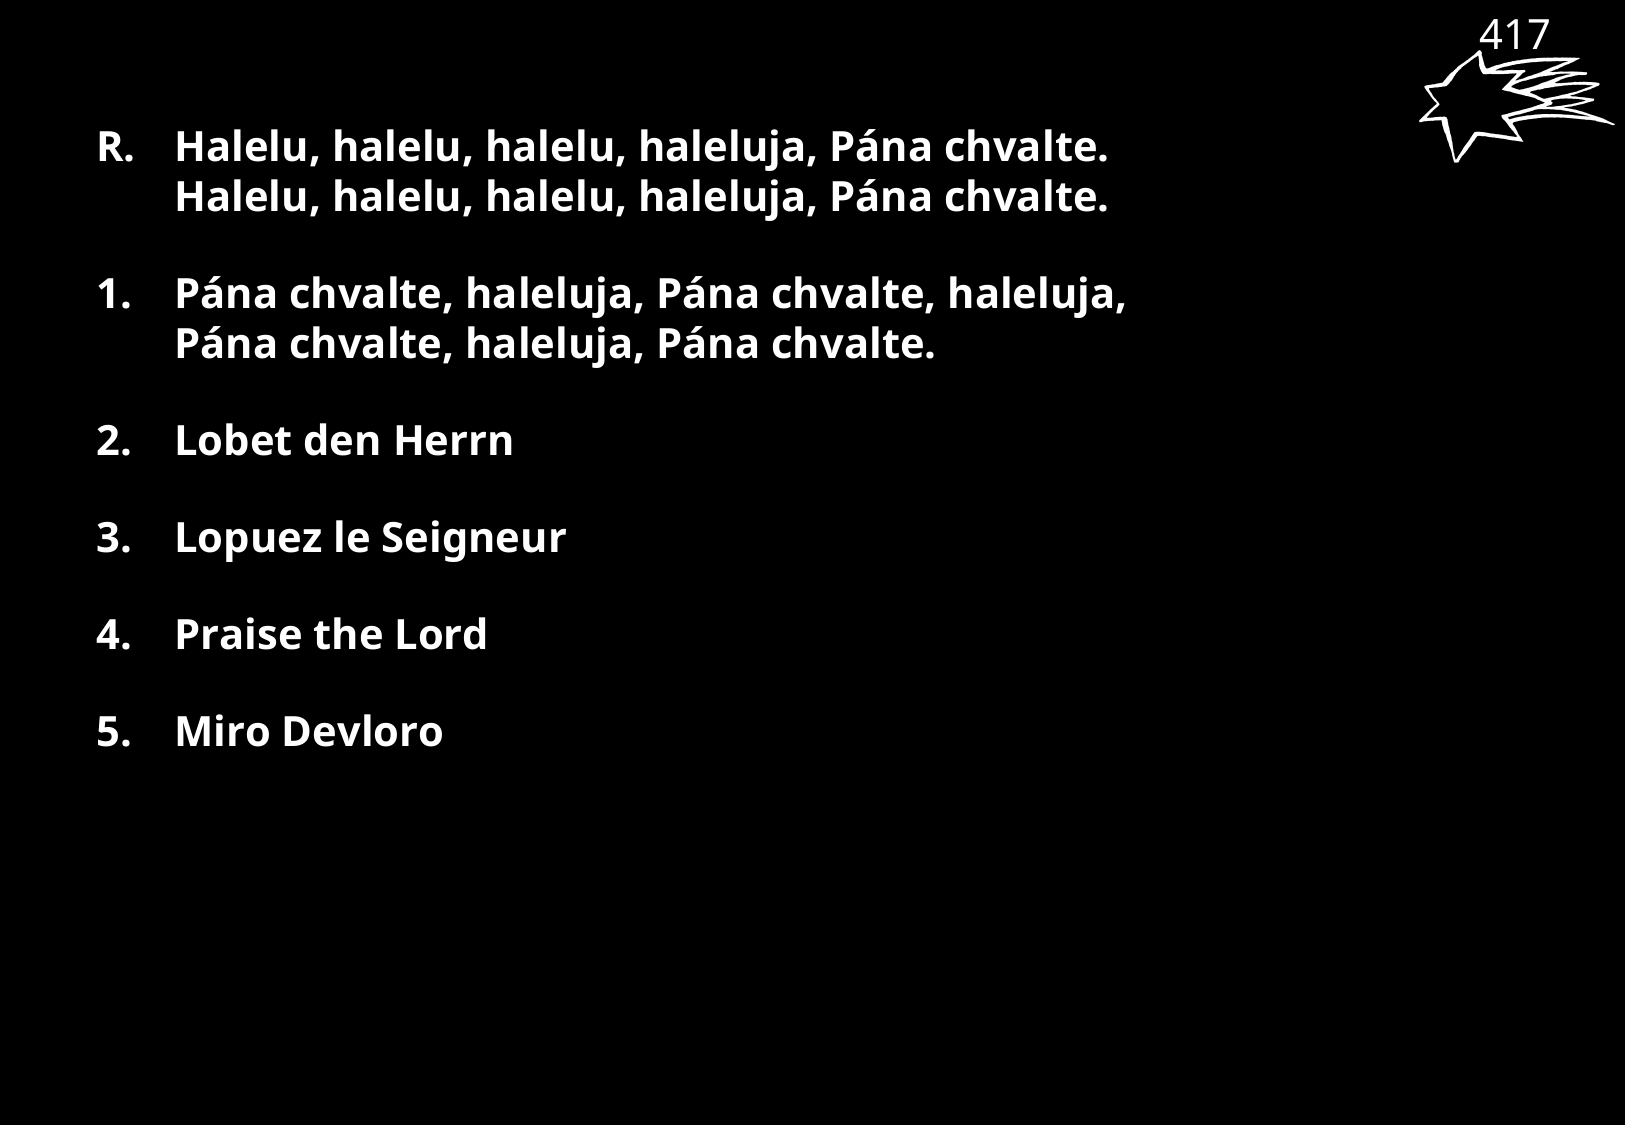

417
# Halelu, halelu, halelu, haleluja, Pána chvalte. Halelu, halelu, halelu, haleluja, Pána chvalte.
Pána chvalte, haleluja, Pána chvalte, haleluja,
Pána chvalte, haleluja, Pána chvalte.
Lobet den Herrn
Lopuez le Seigneur
Praise the Lord
Miro Devloro